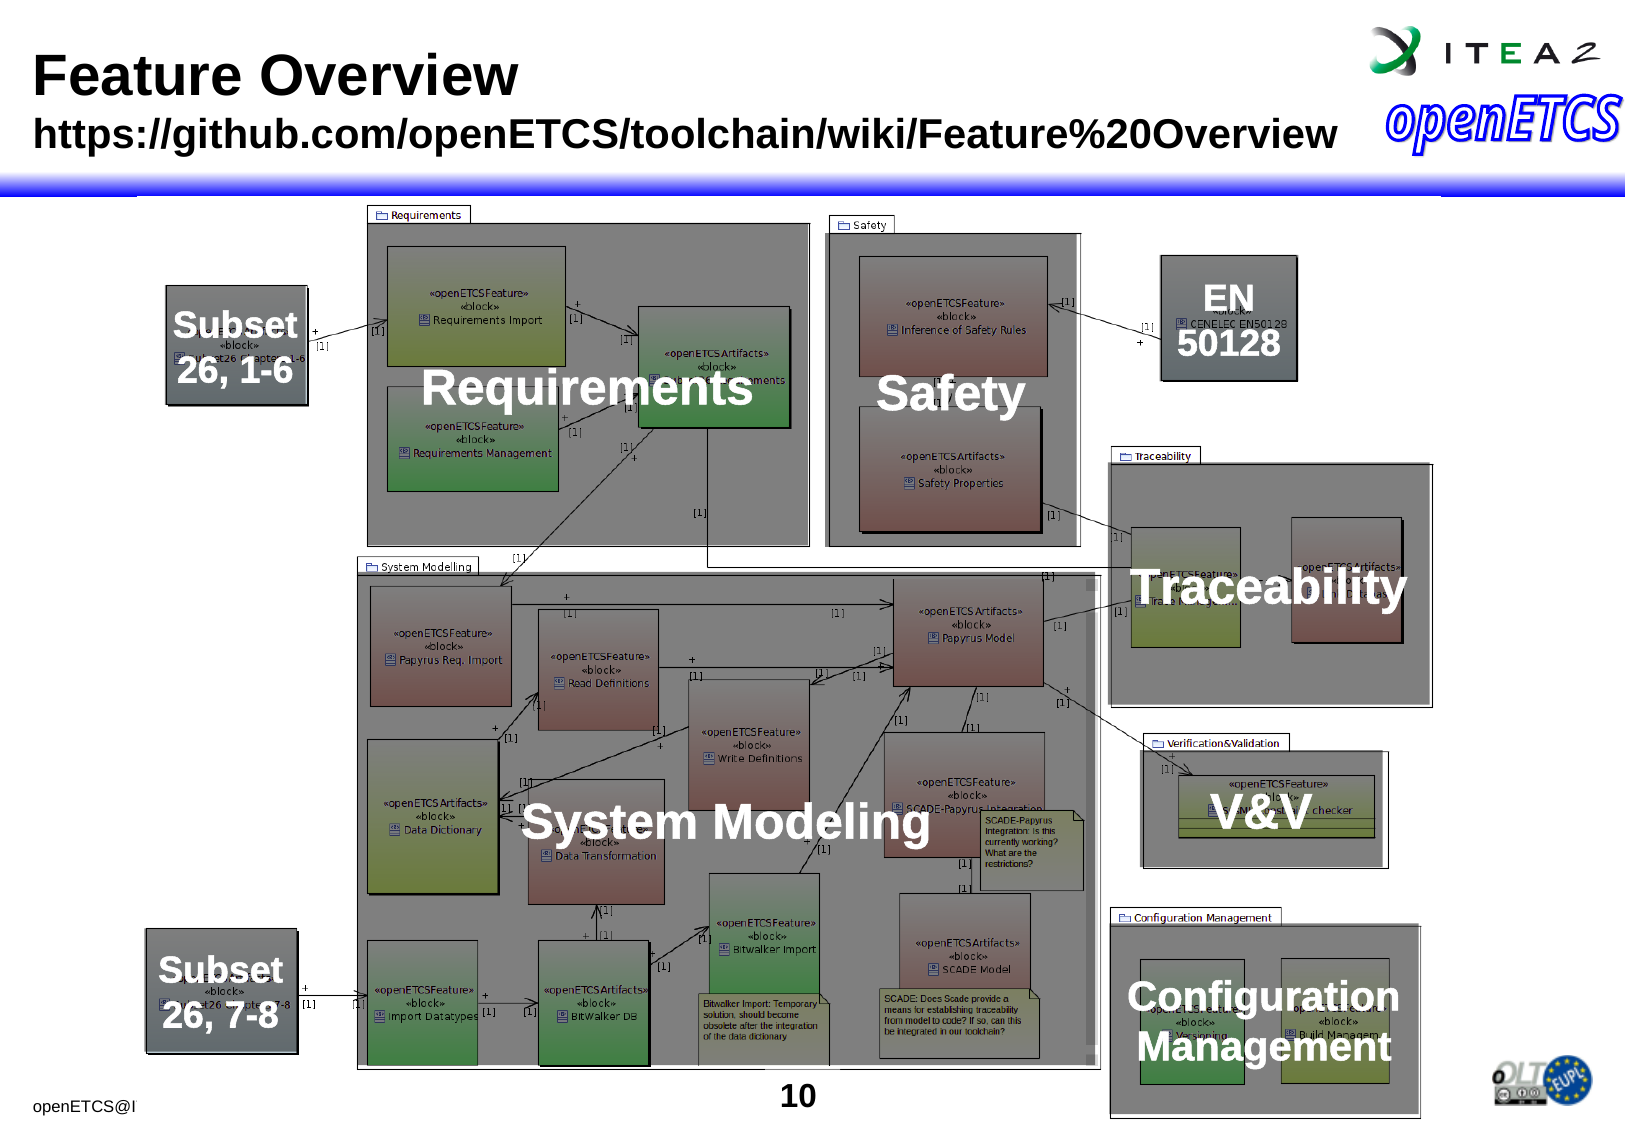

# Feature Overview https://github.com/openETCS/toolchain/wiki/Feature%20Overview
Requirements
Safety
EN
50128
Subset
26, 1-6
Traceability
System Modeling
V&V
Configuration
Management
Subset
26, 7-8